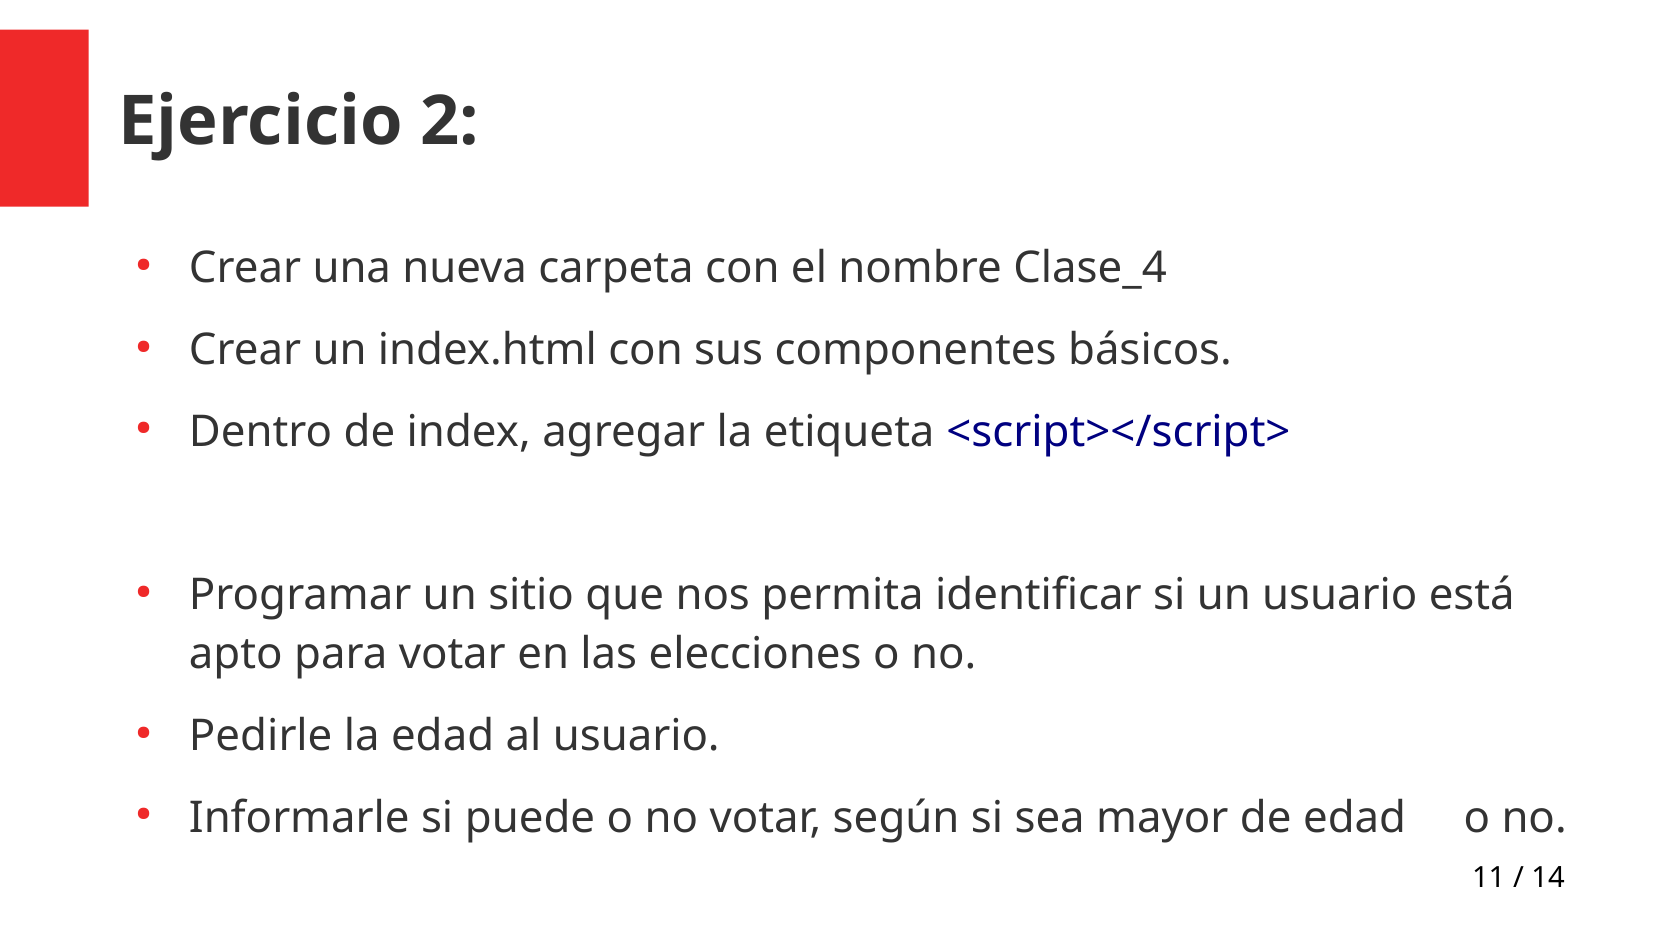

# Ejercicio 2:
Crear una nueva carpeta con el nombre Clase_4
Crear un index.html con sus componentes básicos.
Dentro de index, agregar la etiqueta <script></script>
Programar un sitio que nos permita identificar si un usuario está apto para votar en las elecciones o no.
Pedirle la edad al usuario.
Informarle si puede o no votar, según si sea mayor de edad o no.
11